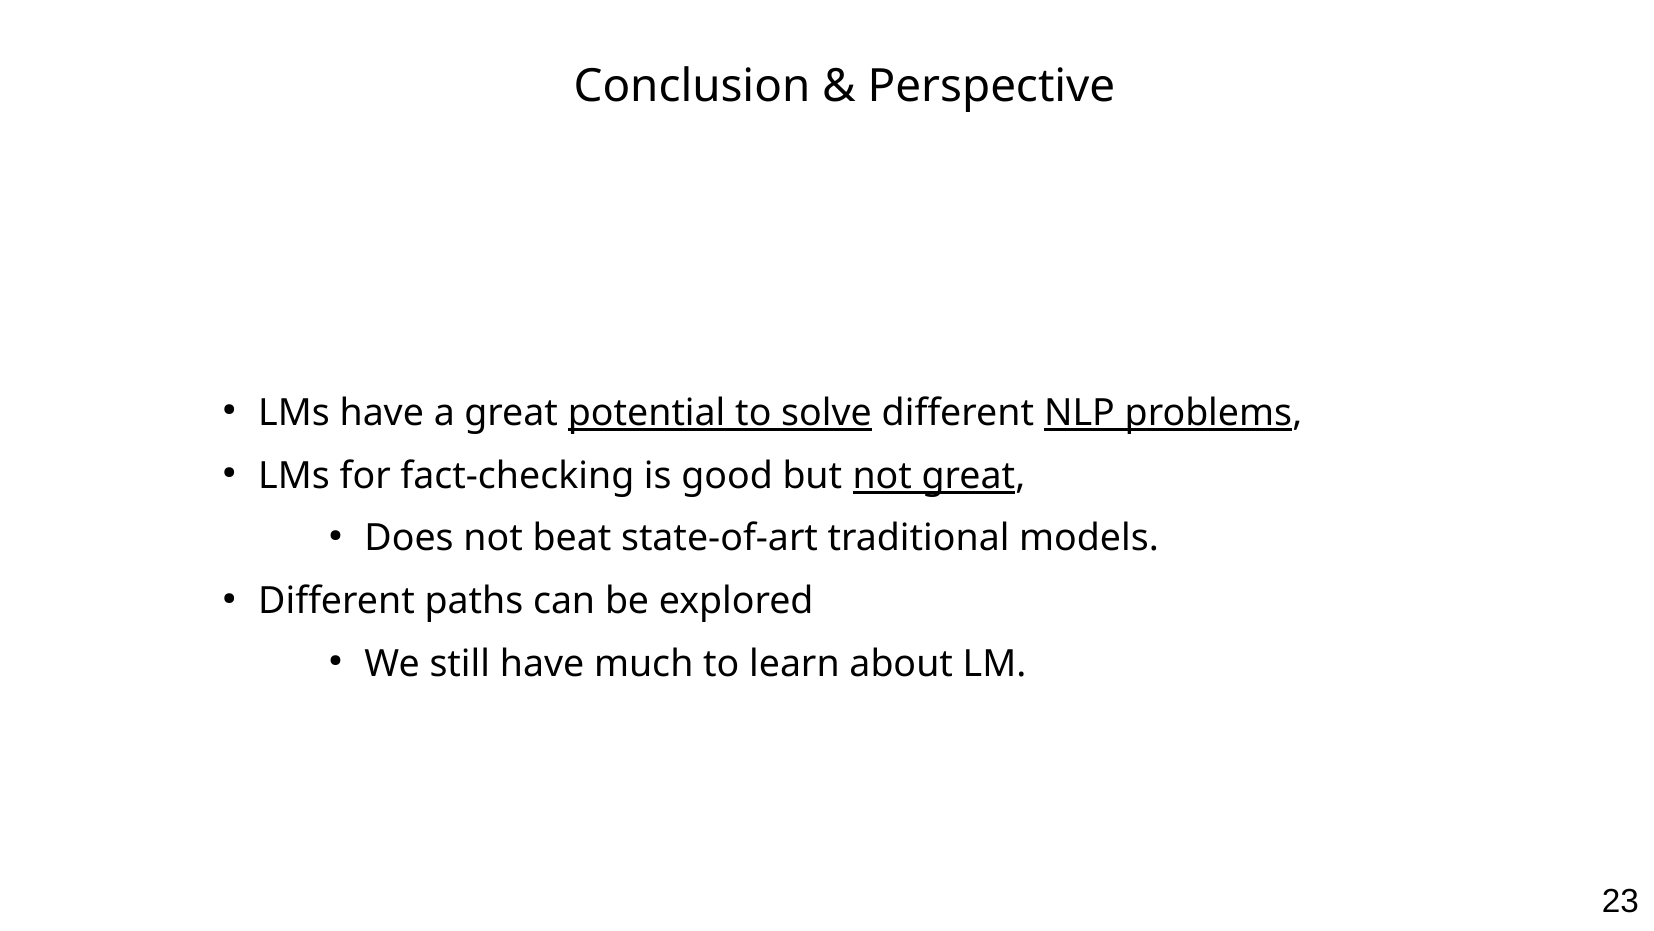

Conclusion & Perspective
LMs have a great potential to solve different NLP problems,
LMs for fact-checking is good but not great,
Does not beat state-of-art traditional models.
Different paths can be explored
We still have much to learn about LM.